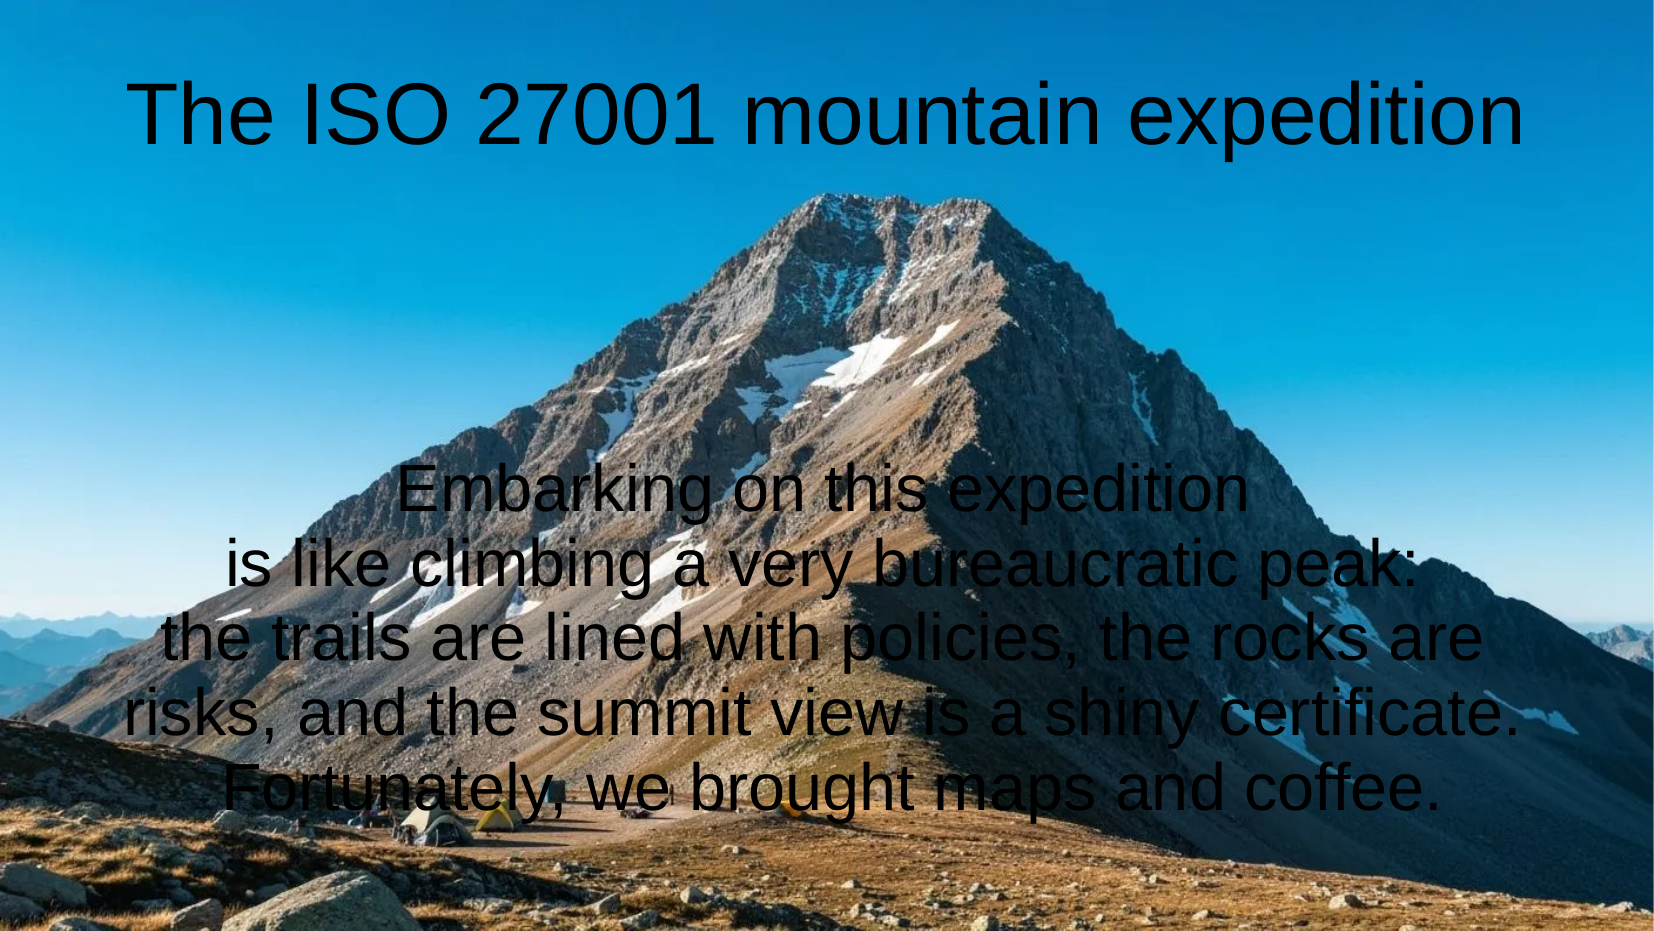

# The ISO 27001 mountain expedition
Embarking on this expedition
is like climbing a very bureaucratic peak:
the trails are lined with policies, the rocks are
risks, and the summit view is a shiny certificate.
Fortunately, we brought maps and coffee.